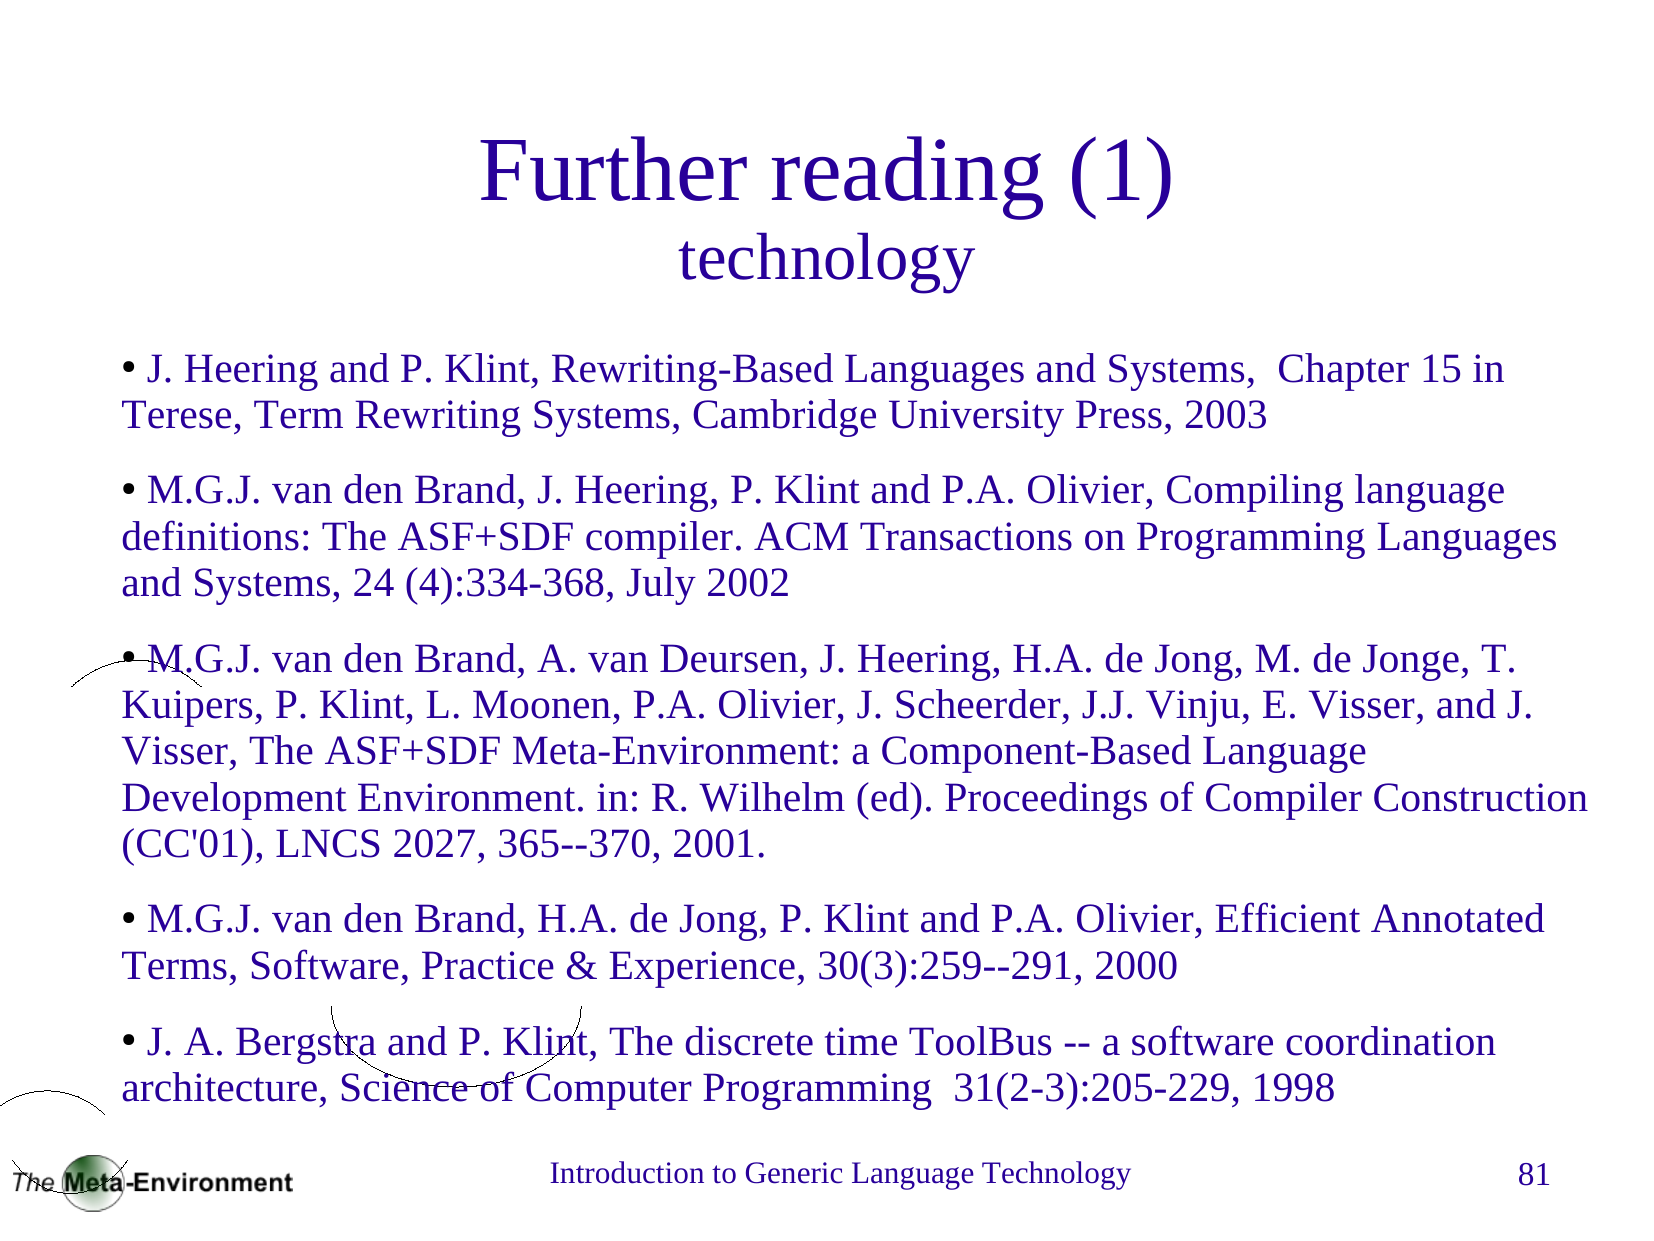

# Further reading (1) technology
 J. Heering and P. Klint, Rewriting-Based Languages and Systems, Chapter 15 in Terese, Term Rewriting Systems, Cambridge University Press, 2003
 M.G.J. van den Brand, J. Heering, P. Klint and P.A. Olivier, Compiling language definitions: The ASF+SDF compiler. ACM Transactions on Programming Languages and Systems, 24 (4):334-368, July 2002
 M.G.J. van den Brand, A. van Deursen, J. Heering, H.A. de Jong, M. de Jonge, T. Kuipers, P. Klint, L. Moonen, P.A. Olivier, J. Scheerder, J.J. Vinju, E. Visser, and J. Visser, The ASF+SDF Meta-Environment: a Component-Based Language Development Environment. in: R. Wilhelm (ed). Proceedings of Compiler Construction (CC'01), LNCS 2027, 365--370, 2001.
 M.G.J. van den Brand, H.A. de Jong, P. Klint and P.A. Olivier, Efficient Annotated Terms, Software, Practice & Experience, 30(3):259--291, 2000
 J. A. Bergstra and P. Klint, The discrete time ToolBus -- a software coordination architecture, Science of Computer Programming 31(2-3):205-229, 1998